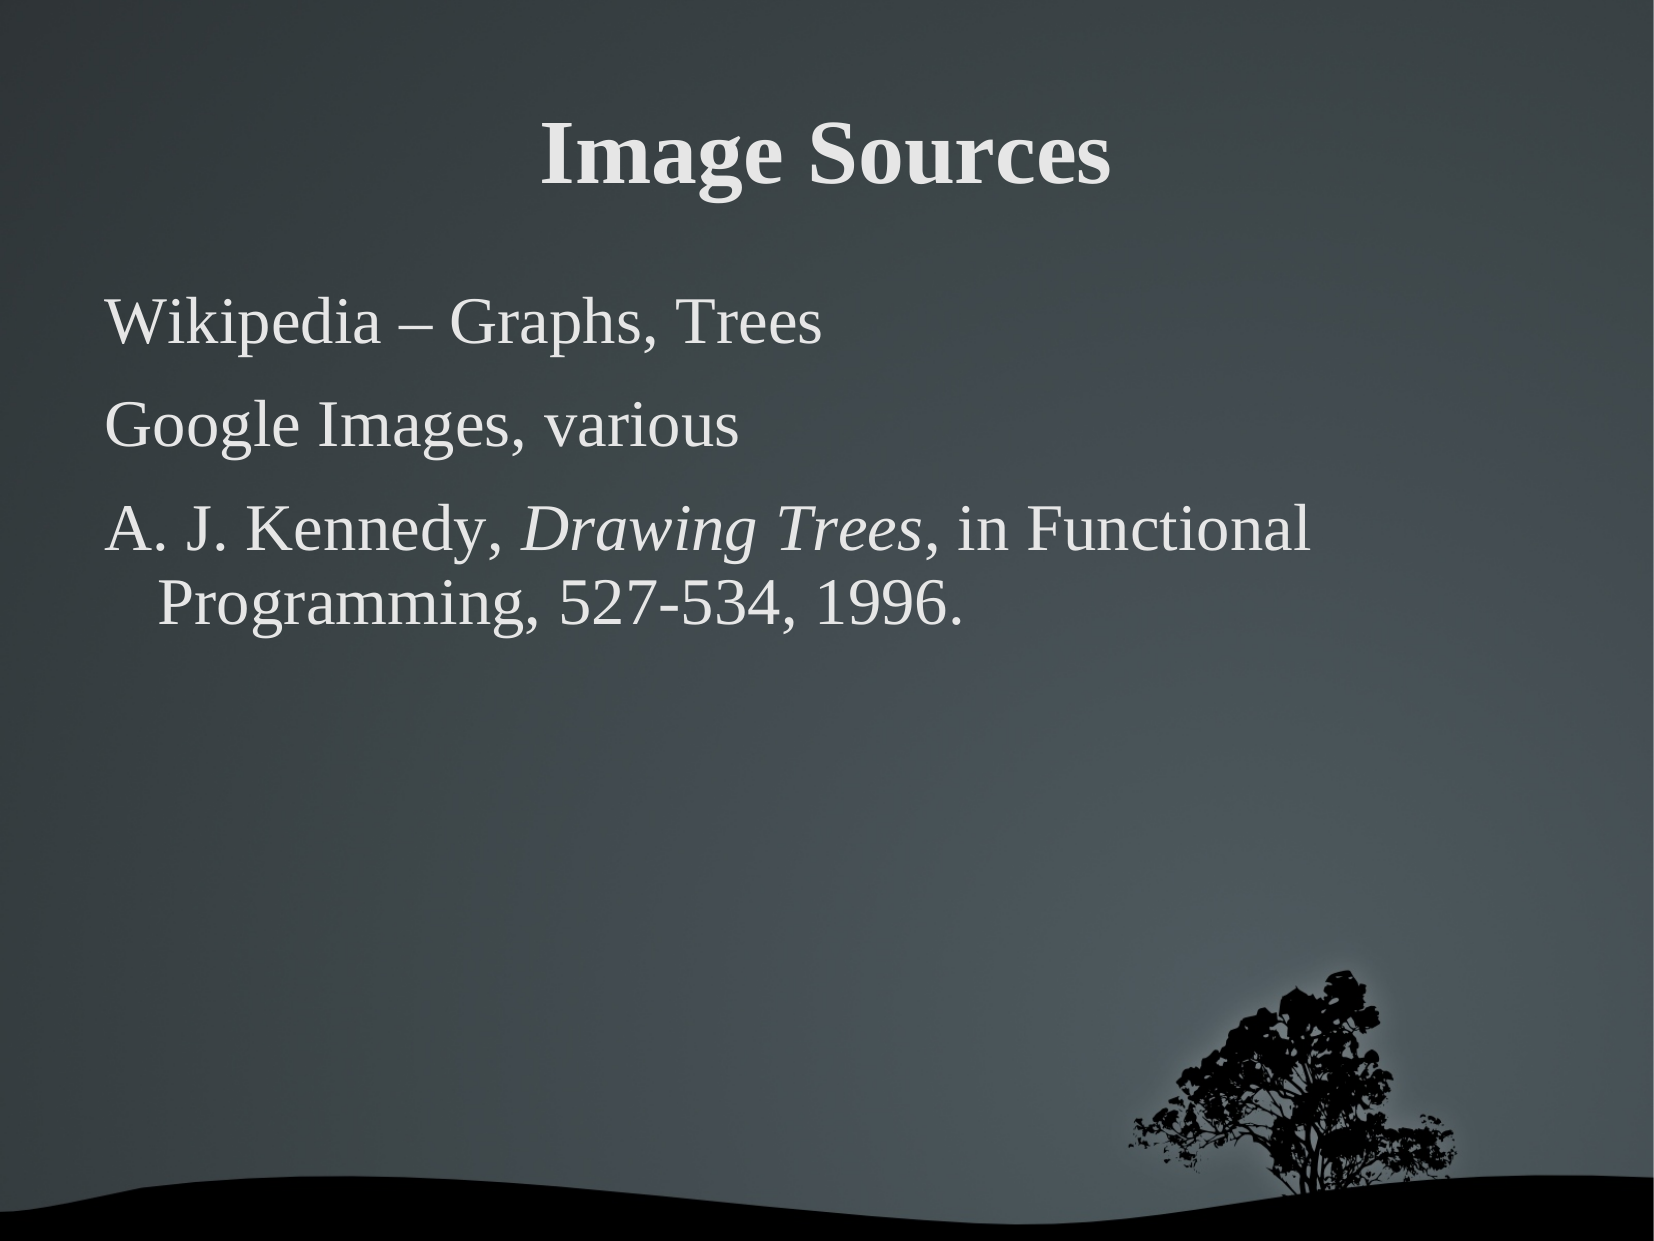

# Image Sources
Wikipedia – Graphs, Trees
Google Images, various
A. J. Kennedy, Drawing Trees, in Functional Programming, 527-534, 1996.